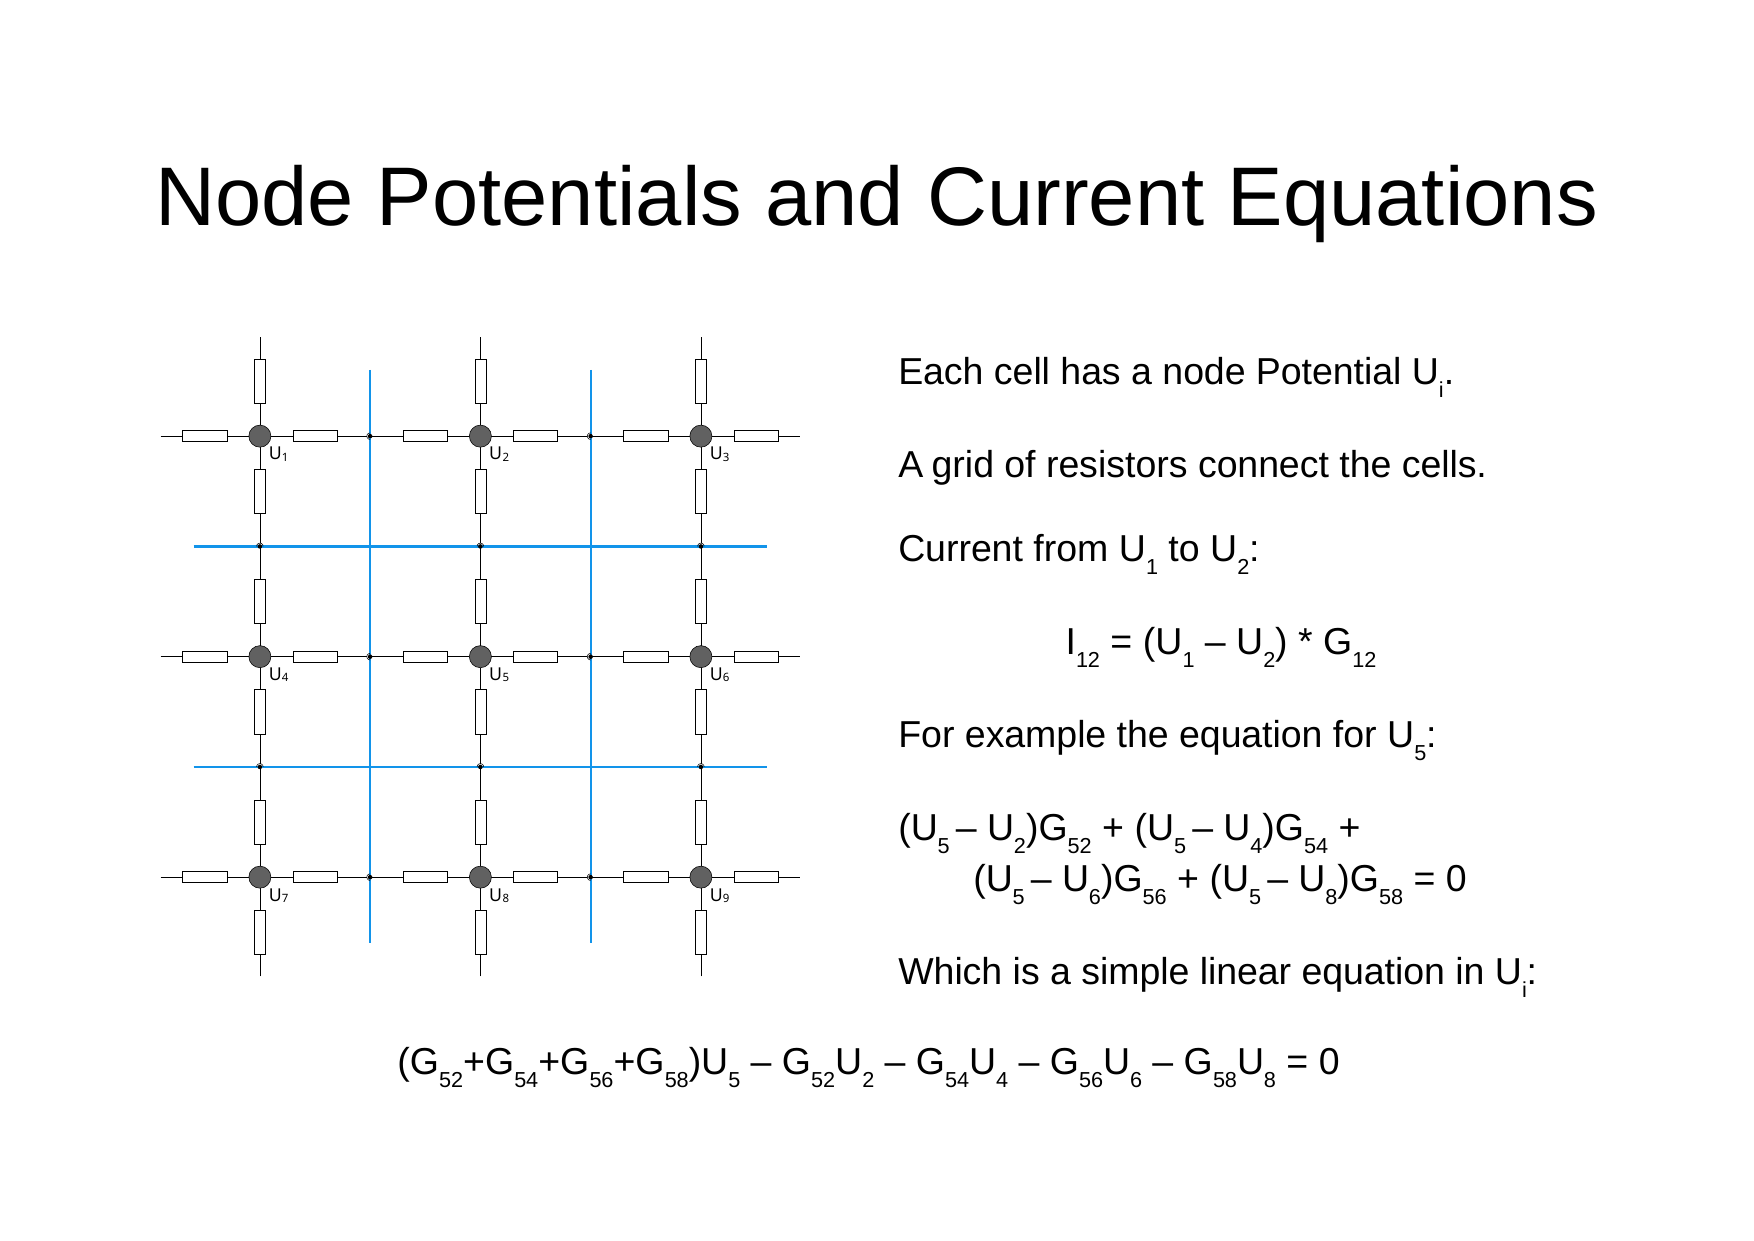

# Node Potentials and Current Equations
Each cell has a node Potential Ui.
A grid of resistors connect the cells.
Current from U1 to U2:
I12 = (U1 – U2) * G12
For example the equation for U5:
(U5 – U2)G52 + (U5 – U4)G54 +
	(U5 – U6)G56 + (U5 – U8)G58 = 0
Which is a simple linear equation in Ui:
(G52+G54+G56+G58)U5 – G52U2 – G54U4 – G56U6 – G58U8 = 0